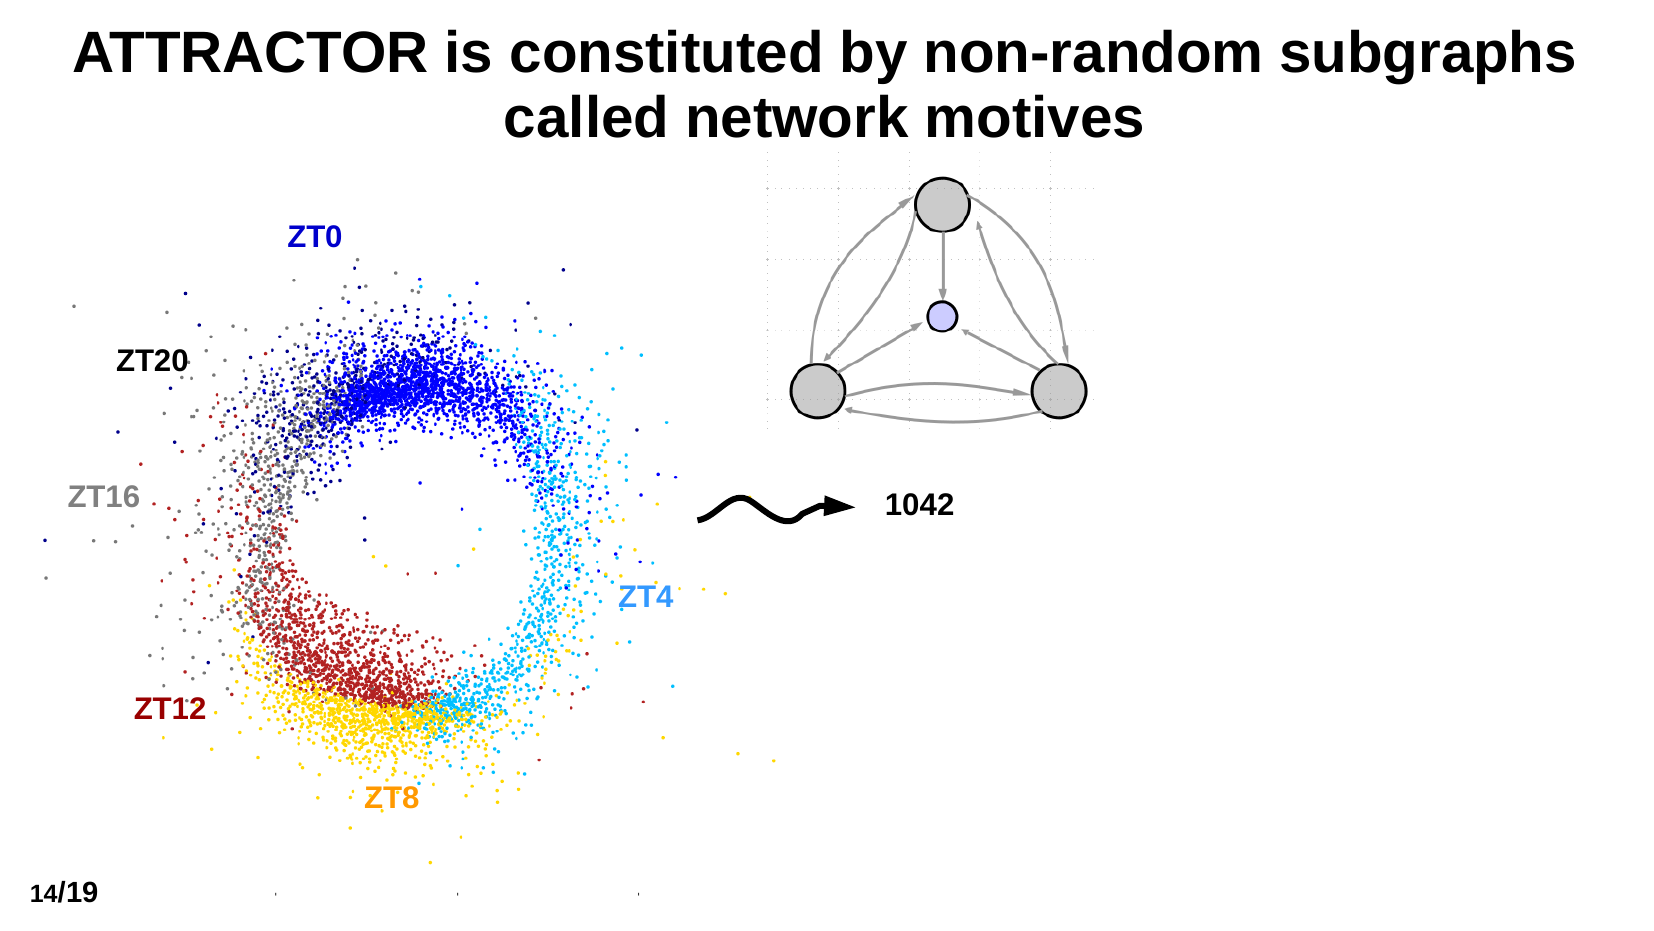

# ATTRACTOR is constituted by non-random subgraphs called network motives
ZT0
ZT20
ZT16
1042
ZT4
ZT12
ZT8
 14/19